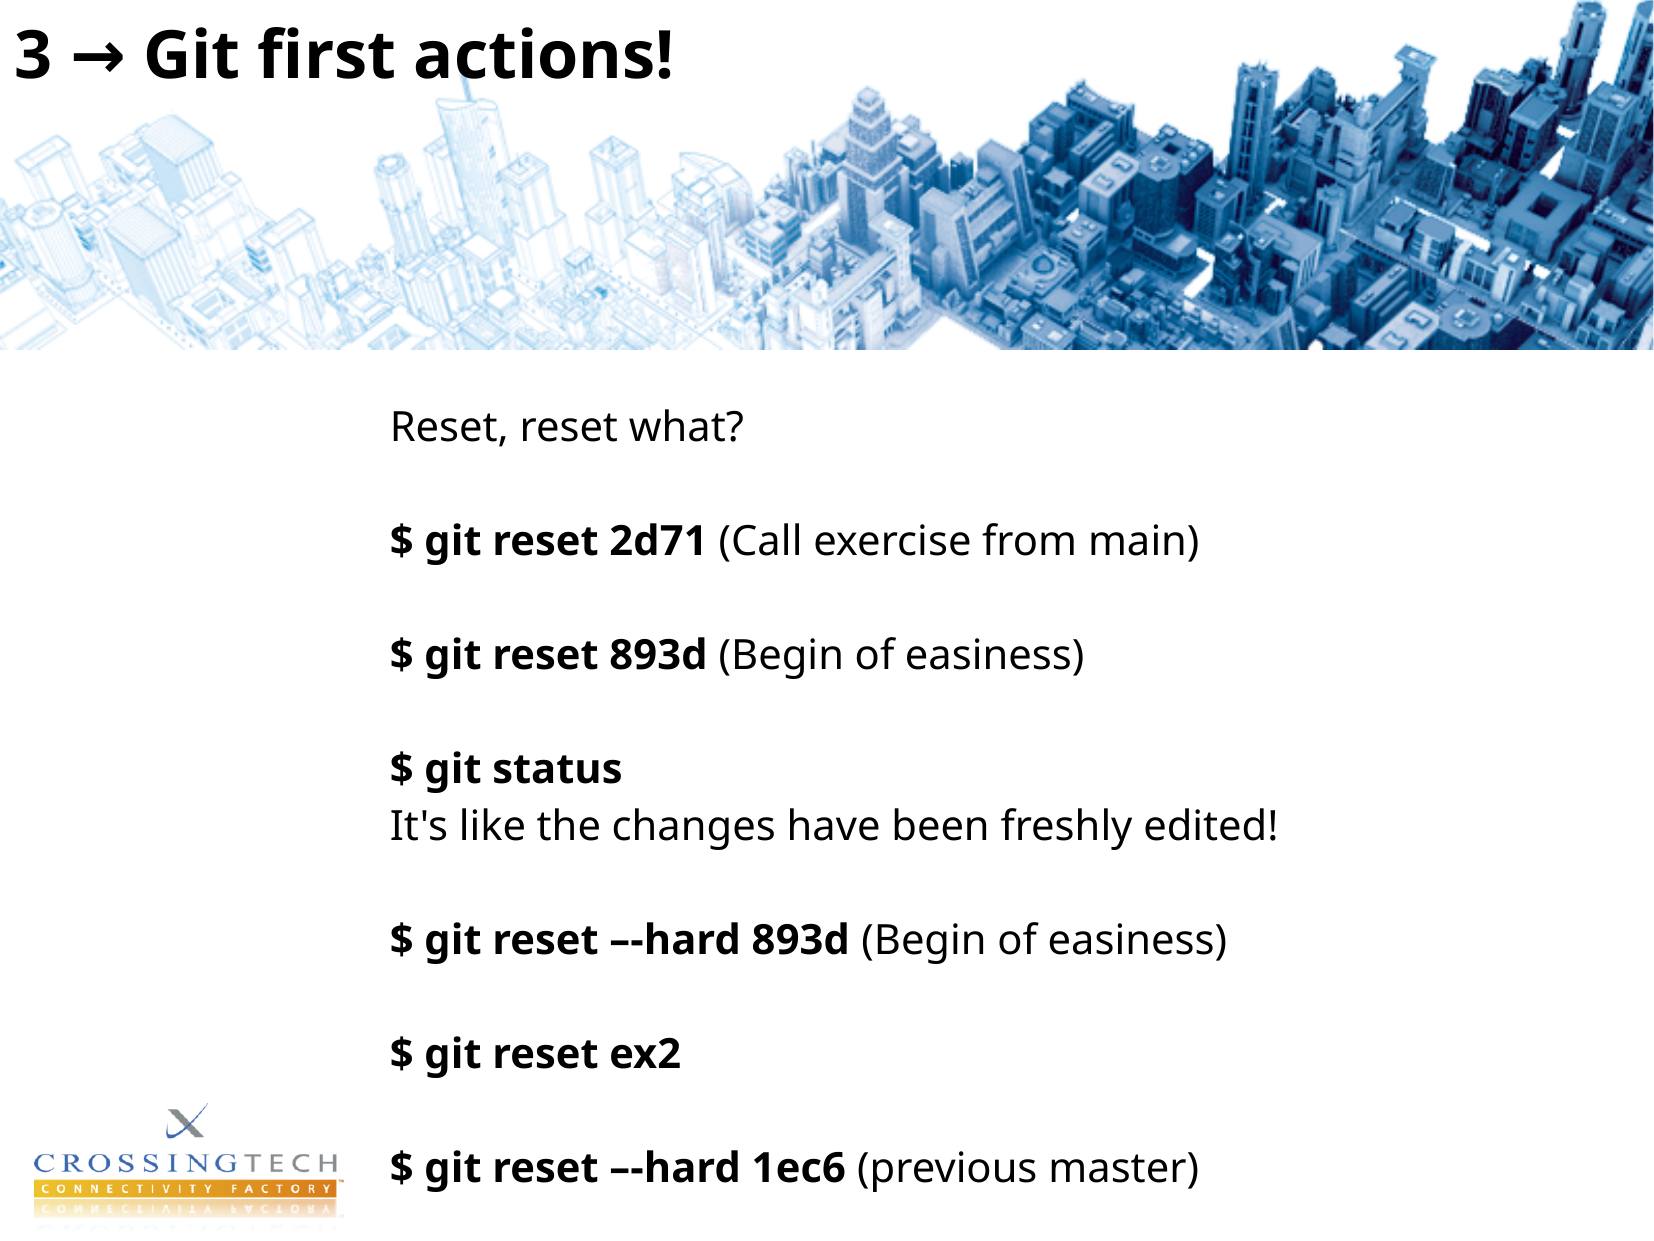

3 → Git first actions!
Reset, reset what?
$ git reset 2d71 (Call exercise from main)
$ git reset 893d (Begin of easiness)
$ git status
It's like the changes have been freshly edited!
$ git reset –-hard 893d (Begin of easiness)
$ git reset ex2
$ git reset –-hard 1ec6 (previous master)